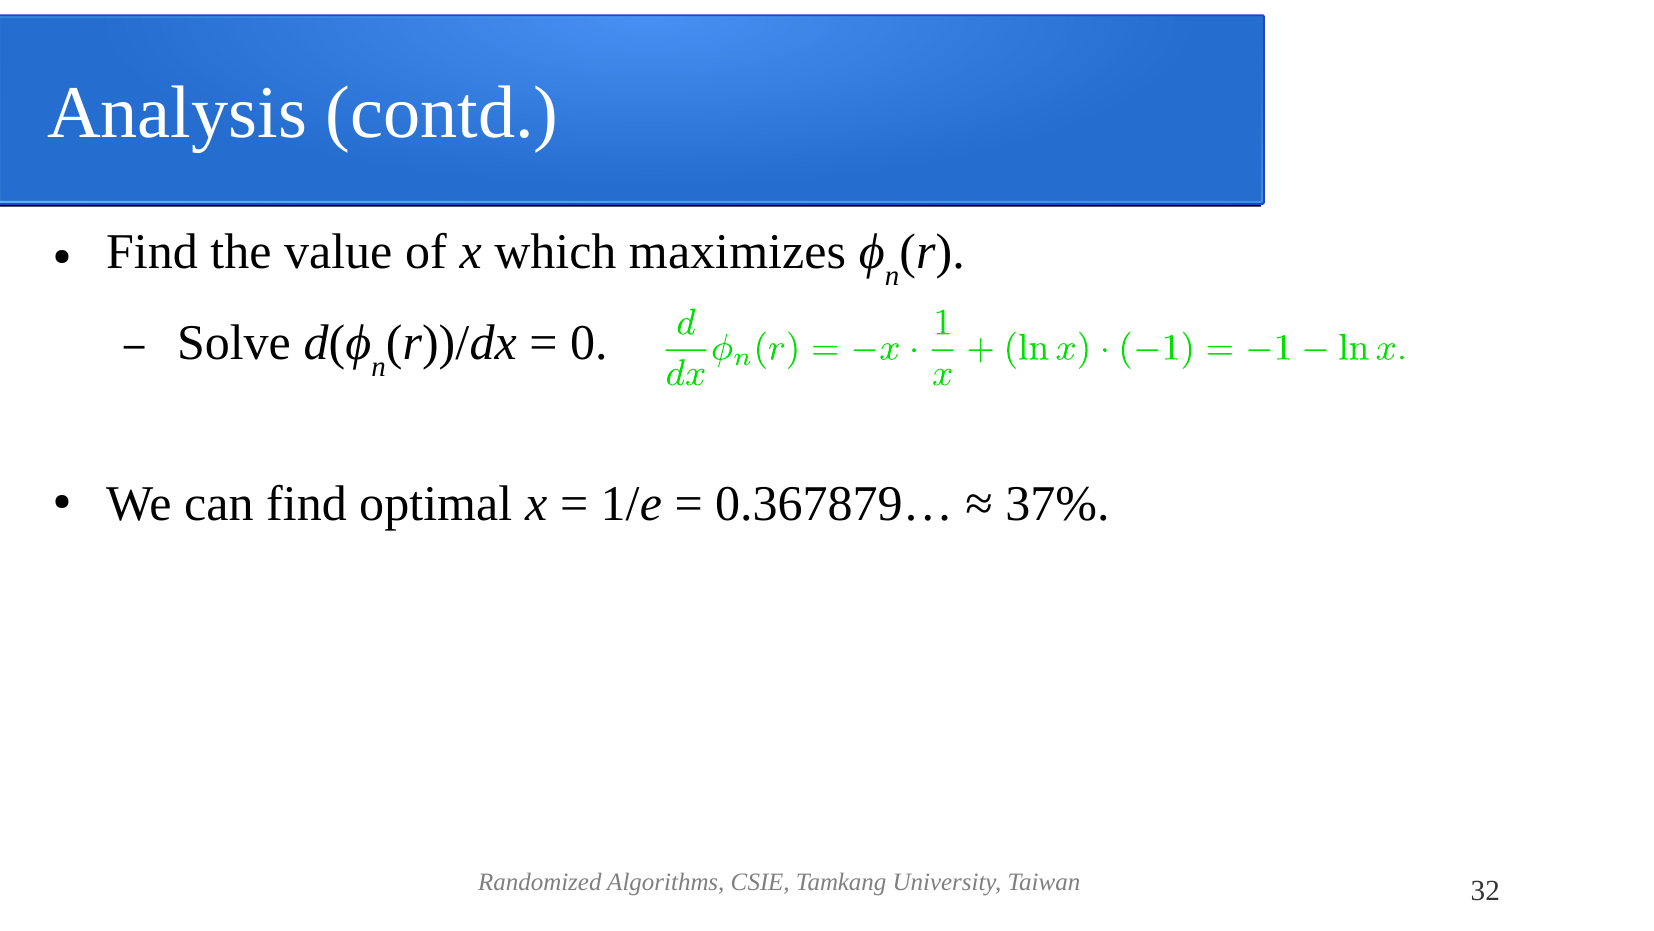

# Analysis (contd.)
Find the value of x which maximizes ϕn(r).
Solve d(ϕn(r))/dx = 0.
We can find optimal x = 1/e = 0.367879… ≈ 37%.
Randomized Algorithms, CSIE, Tamkang University, Taiwan
32